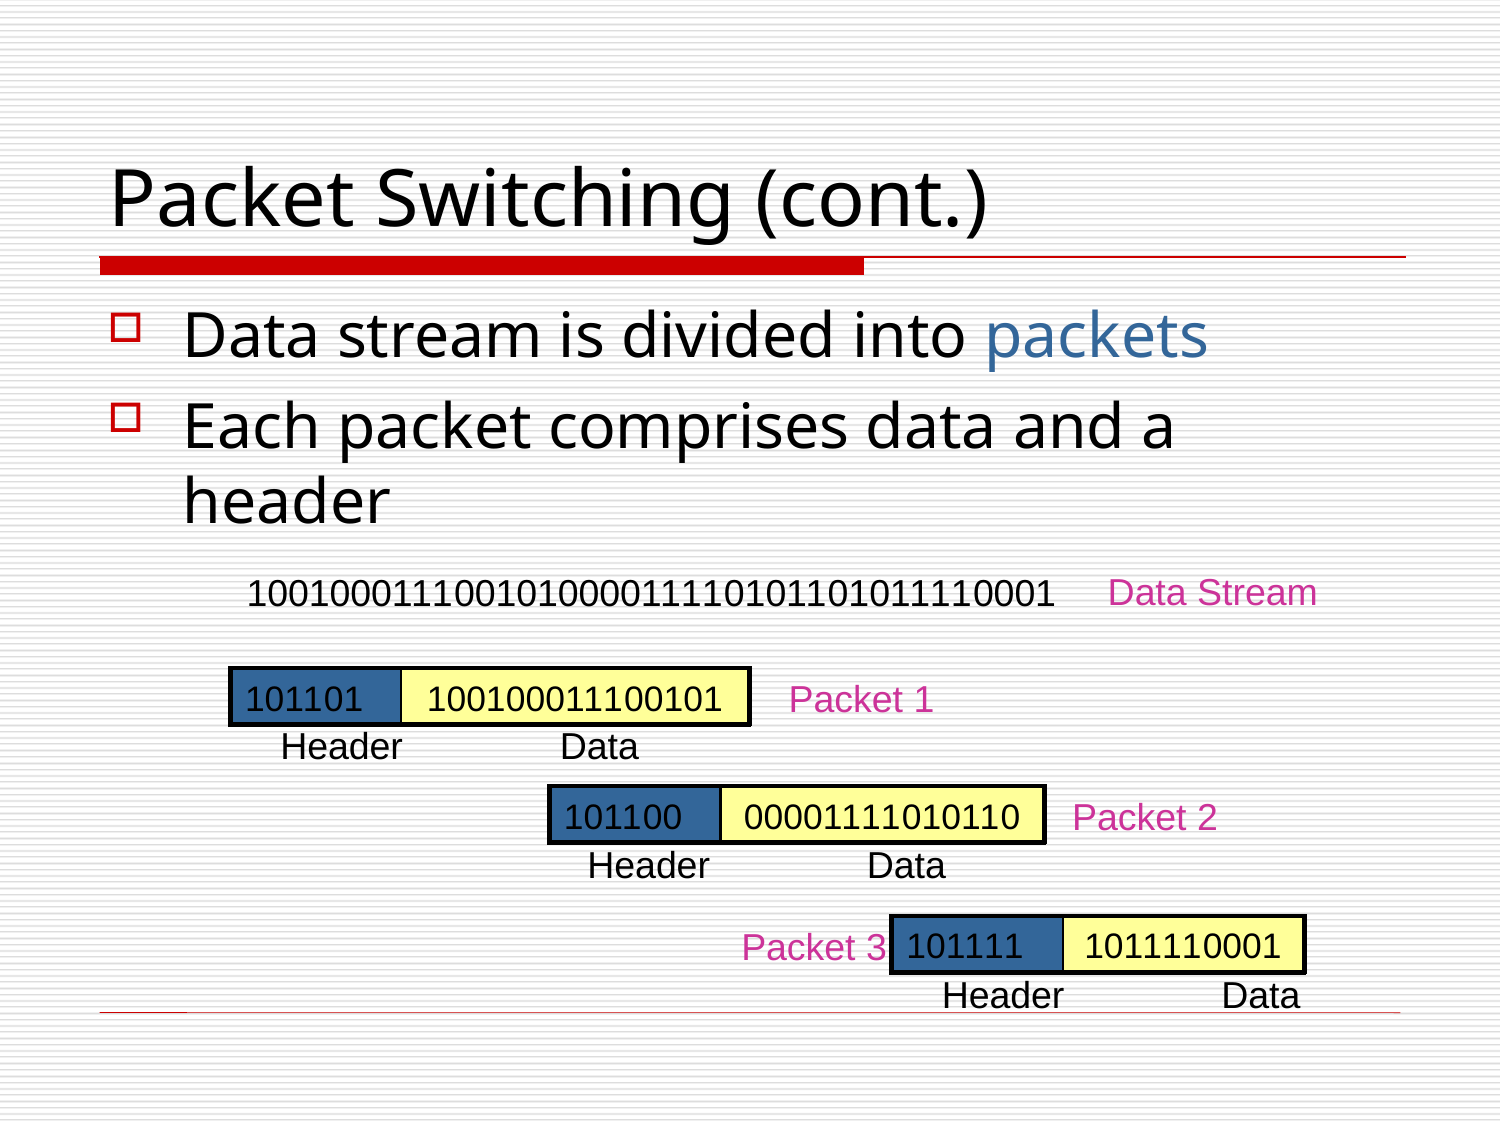

# Packet Switching (cont.)‏
Data stream is divided into packets
Each packet comprises data and a header
Data Stream
100100011100101000011110101101011110001
Packet 1
101101
100100011100101
Header Data
Packet 2
101100
00001111010110
Header Data
Packet 3
101111
1011110001
Header Data